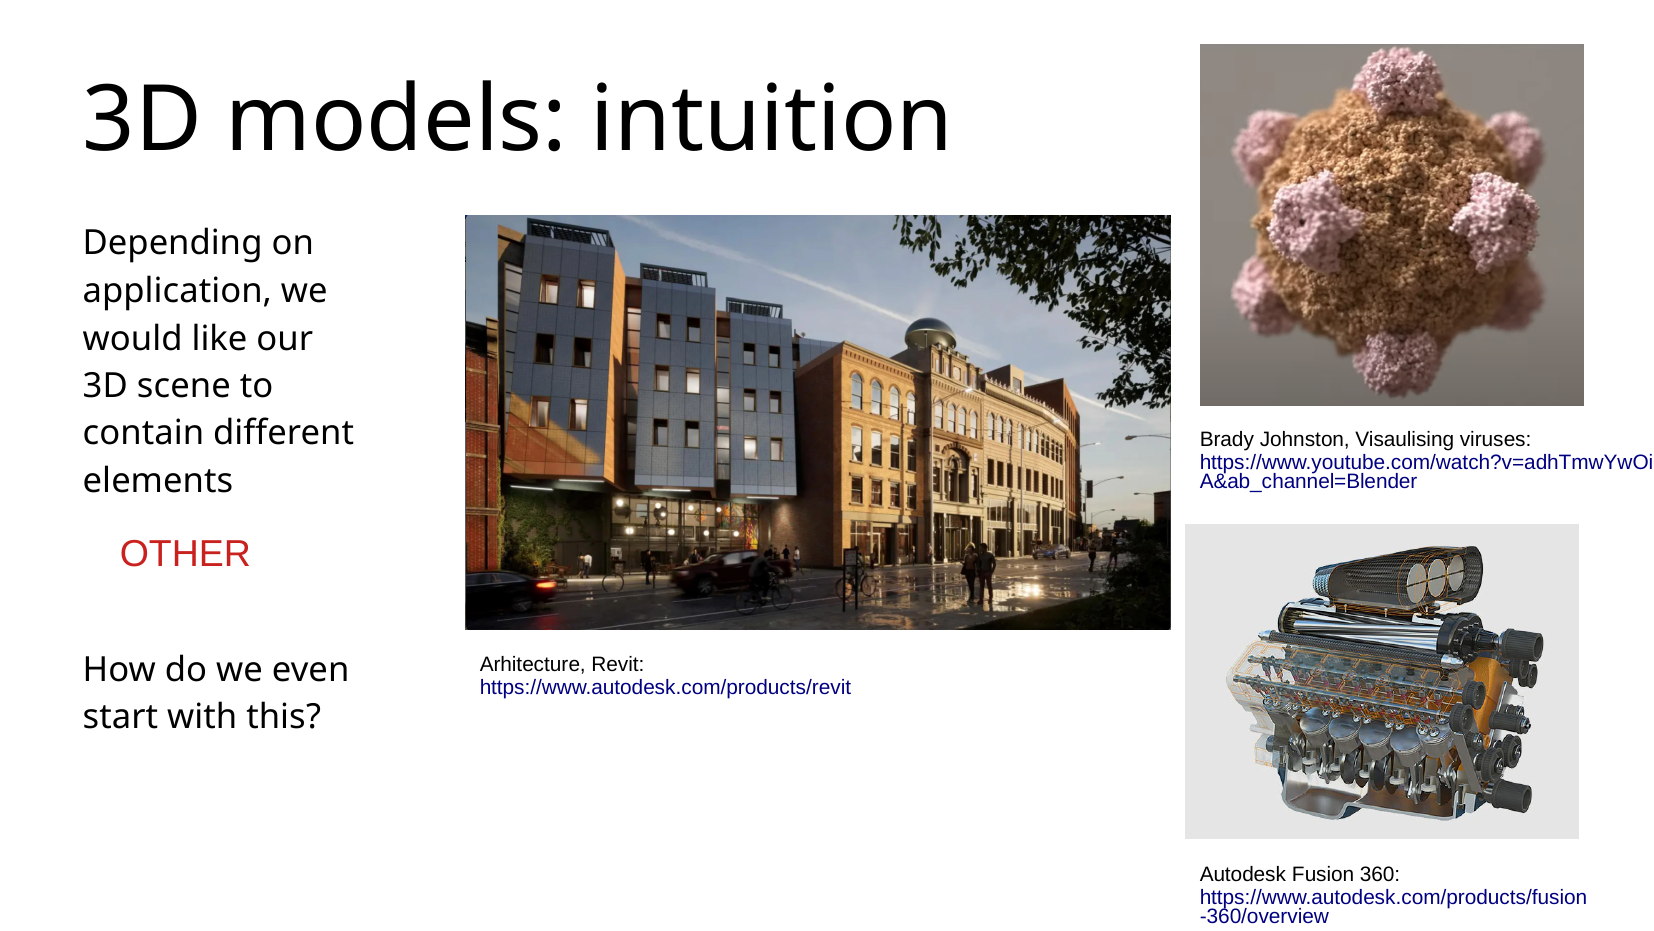

# 3D models: intuition
Depending on application, we would like our 3D scene to contain different elements
How do we even start with this?
Brady Johnston, Visaulising viruses: https://www.youtube.com/watch?v=adhTmwYwOiA&ab_channel=Blender
OTHER
Arhitecture, Revit: https://www.autodesk.com/products/revit
Autodesk Fusion 360: https://www.autodesk.com/products/fusion-360/overview